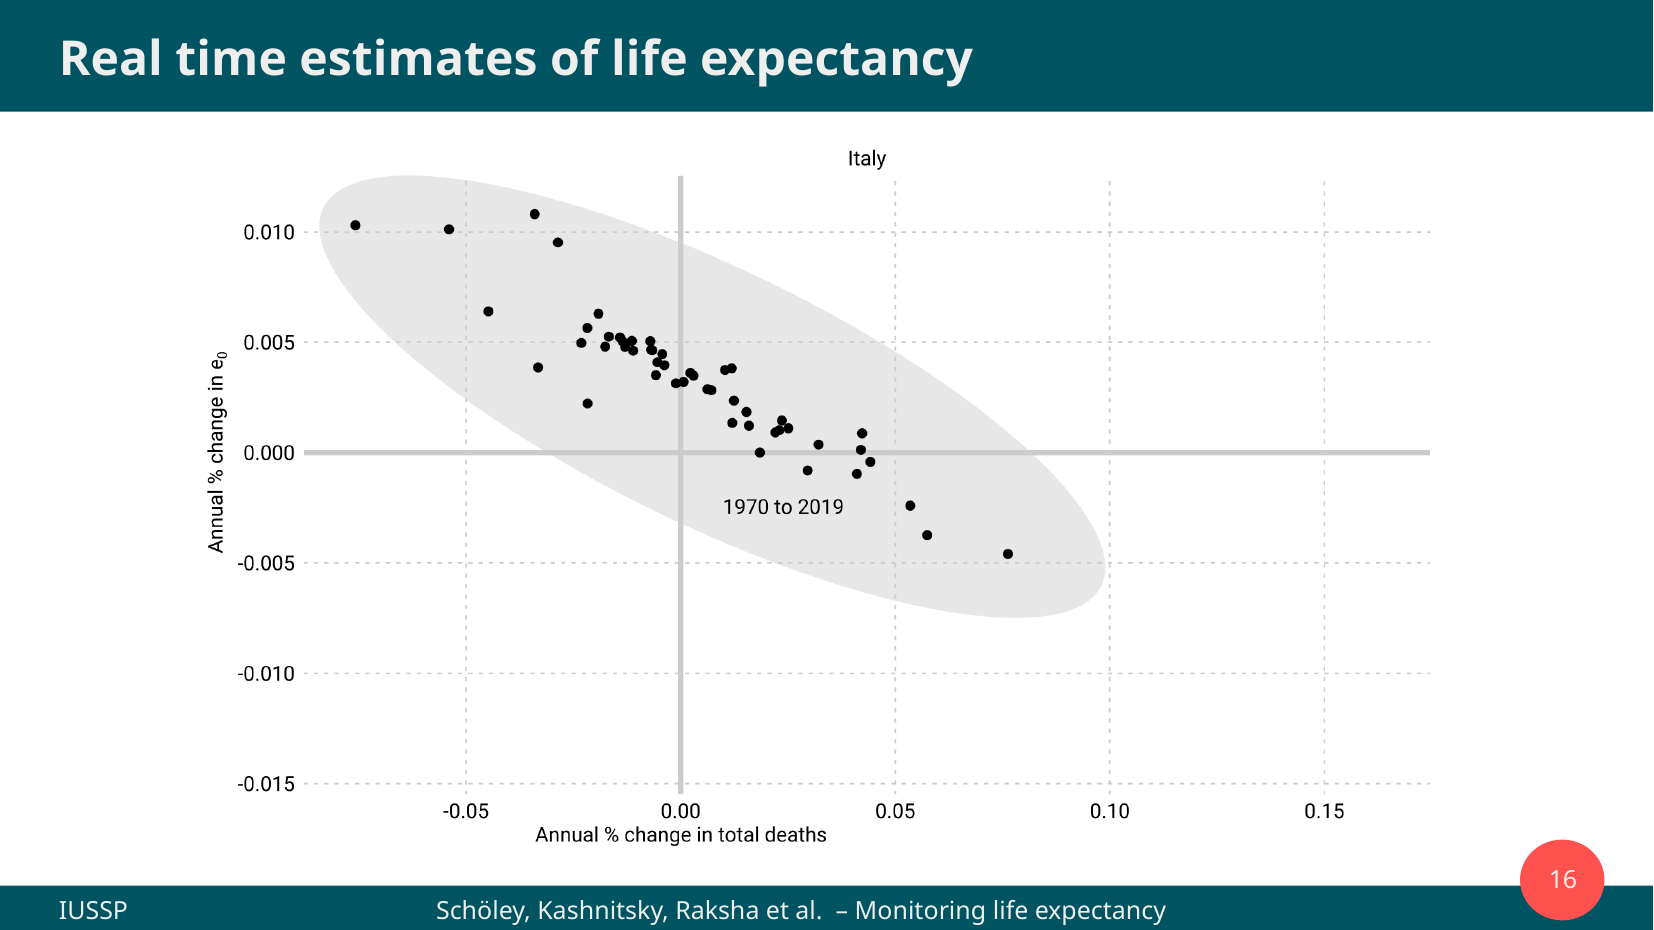

# Real time estimates of life expectancy
16
IUSSP
Schöley, Kashnitsky, Raksha et al. – Monitoring life expectancy